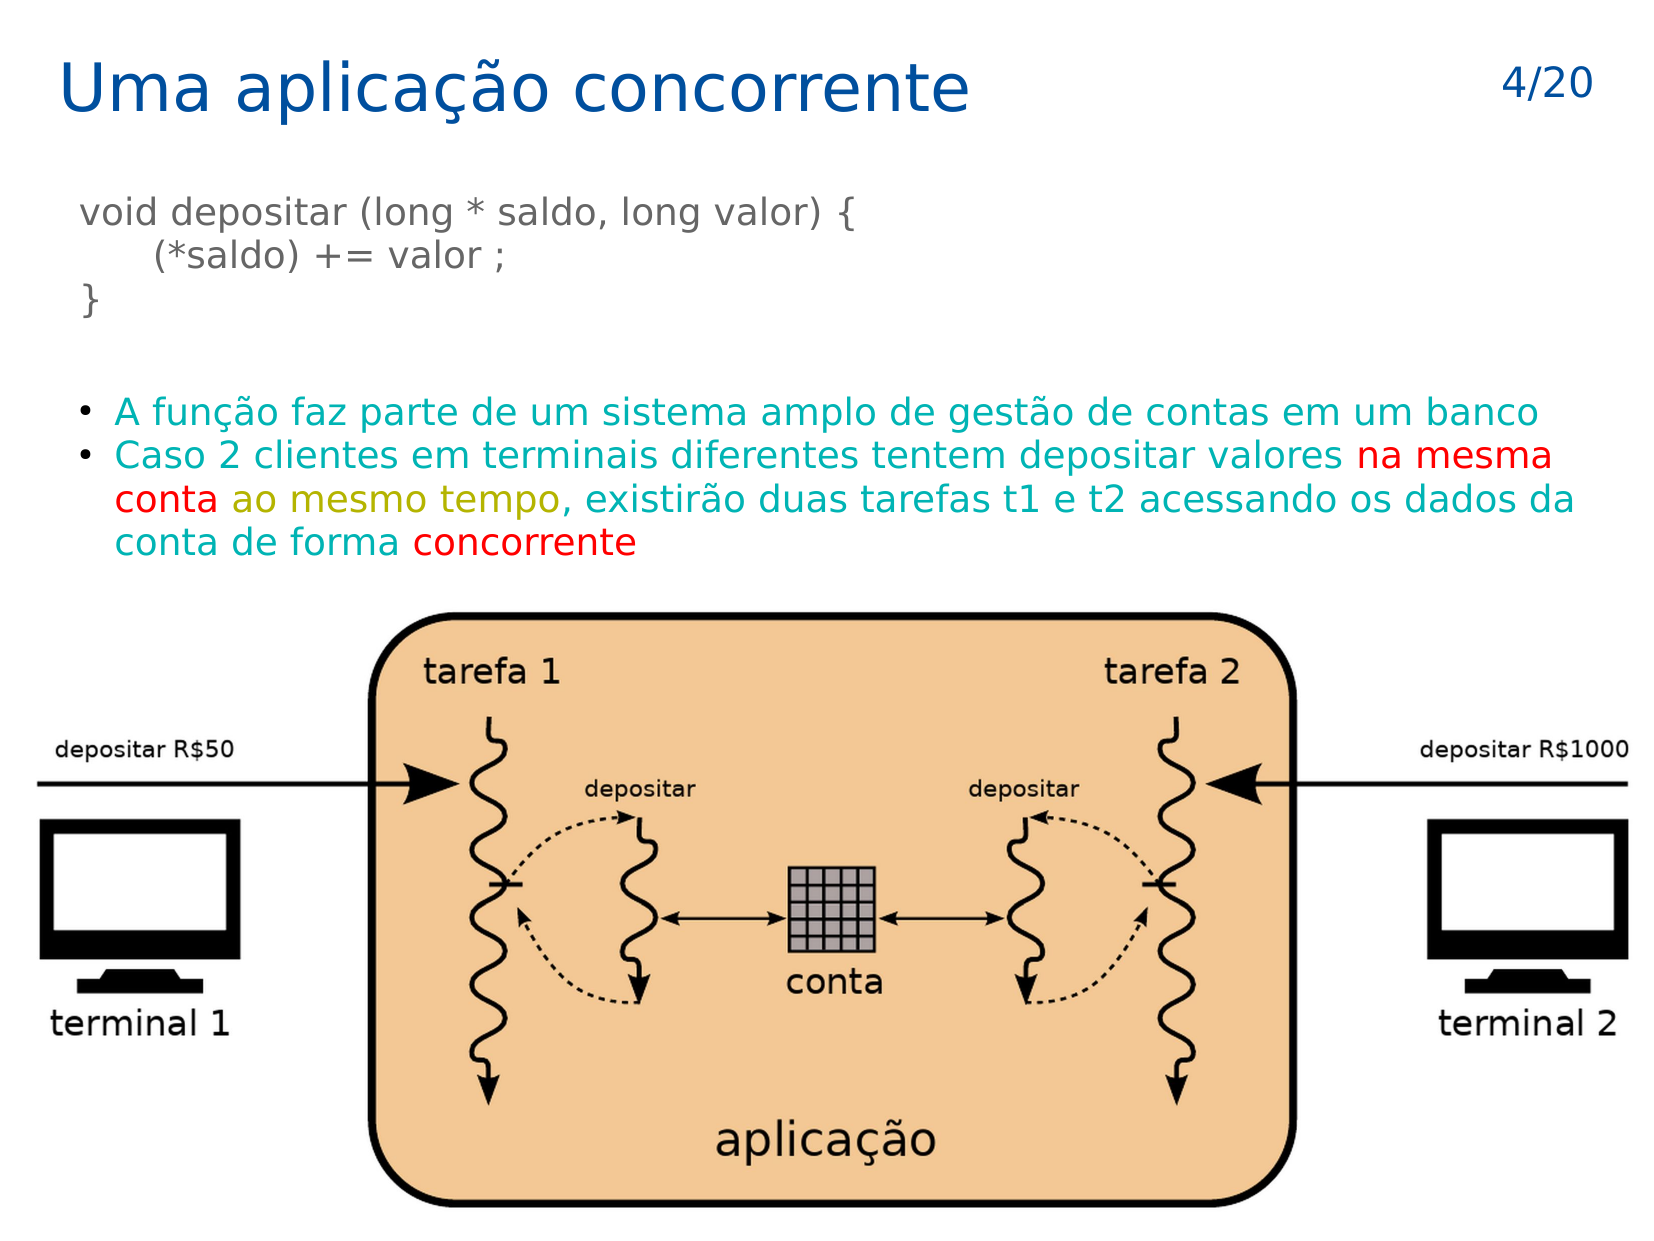

# Uma aplicação concorrente
4
void depositar (long * saldo, long valor) {
	(*saldo) += valor ;
}
A função faz parte de um sistema amplo de gestão de contas em um banco
Caso 2 clientes em terminais diferentes tentem depositar valores na mesma conta ao mesmo tempo, existirão duas tarefas t1 e t2 acessando os dados da conta de forma concorrente